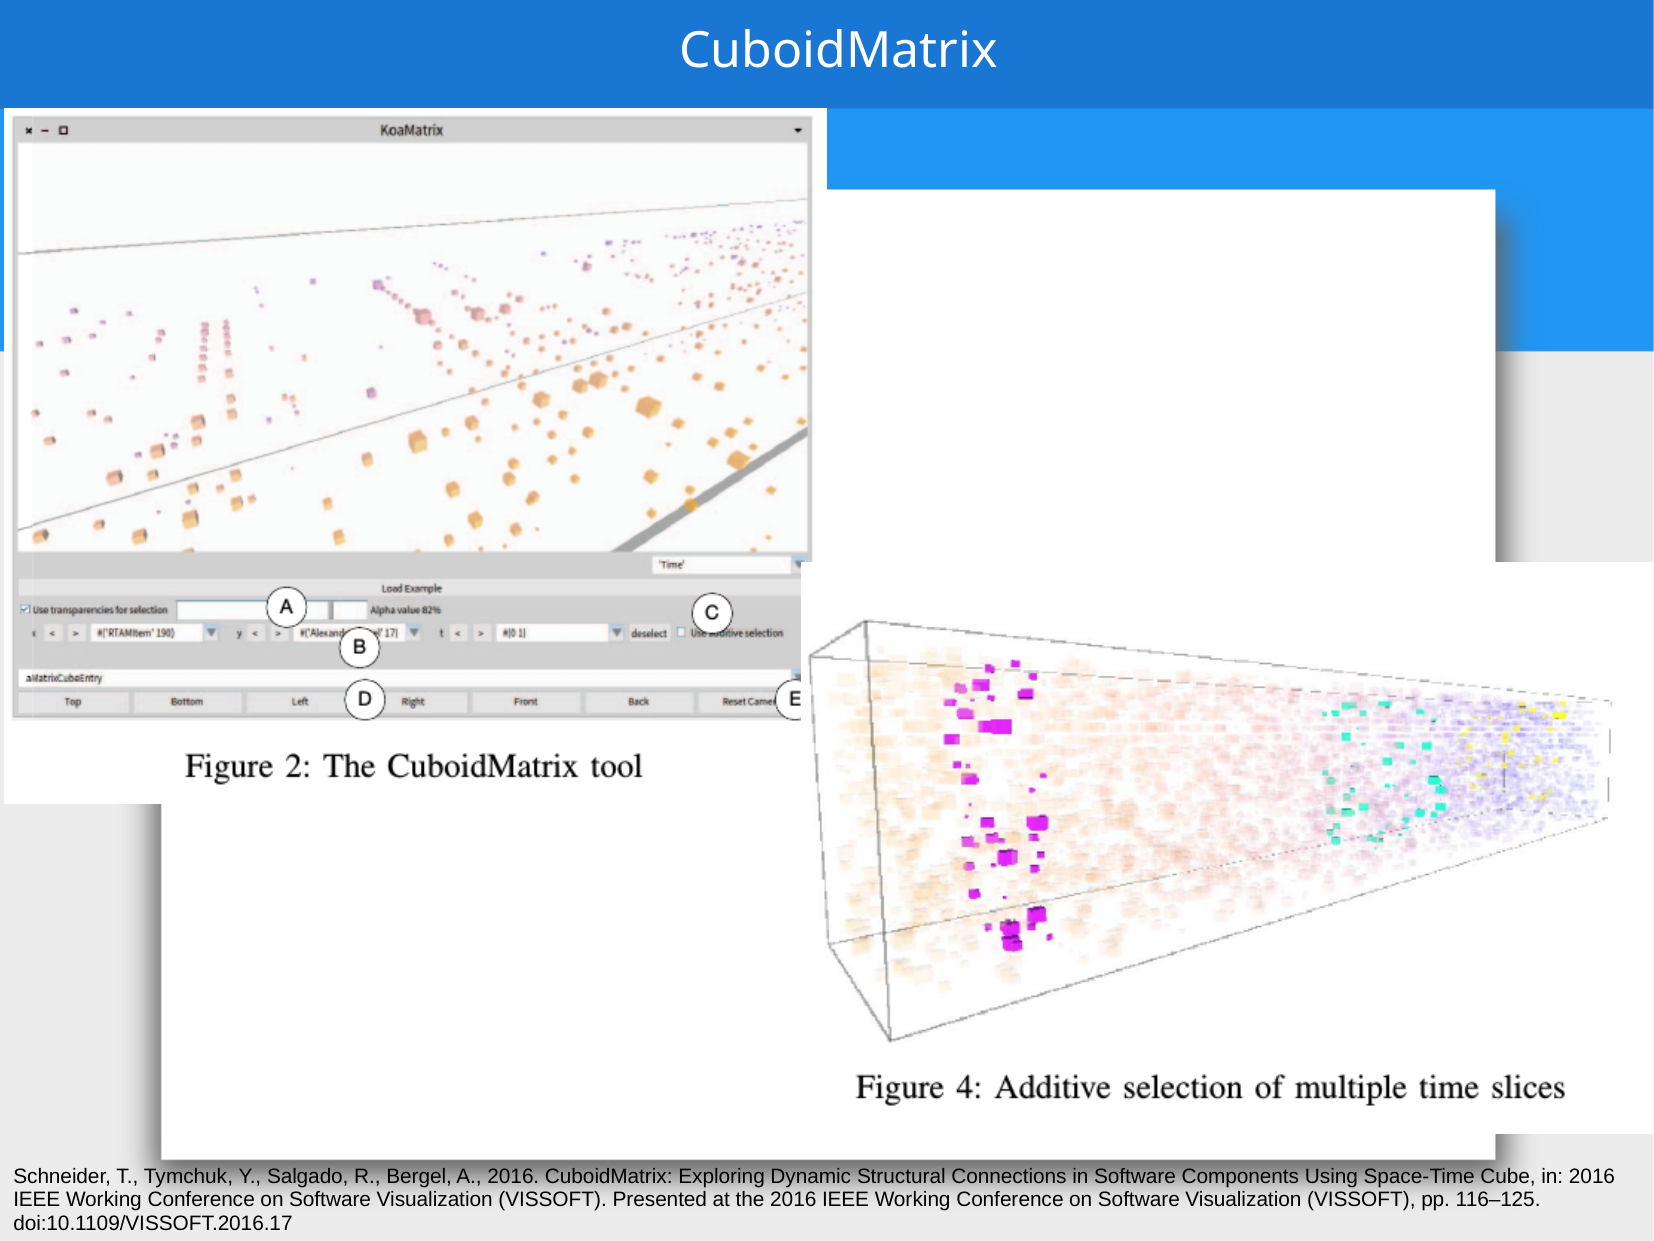

# CuboidMatrix
Schneider, T., Tymchuk, Y., Salgado, R., Bergel, A., 2016. CuboidMatrix: Exploring Dynamic Structural Connections in Software Components Using Space-Time Cube, in: 2016 IEEE Working Conference on Software Visualization (VISSOFT). Presented at the 2016 IEEE Working Conference on Software Visualization (VISSOFT), pp. 116–125. doi:10.1109/VISSOFT.2016.17